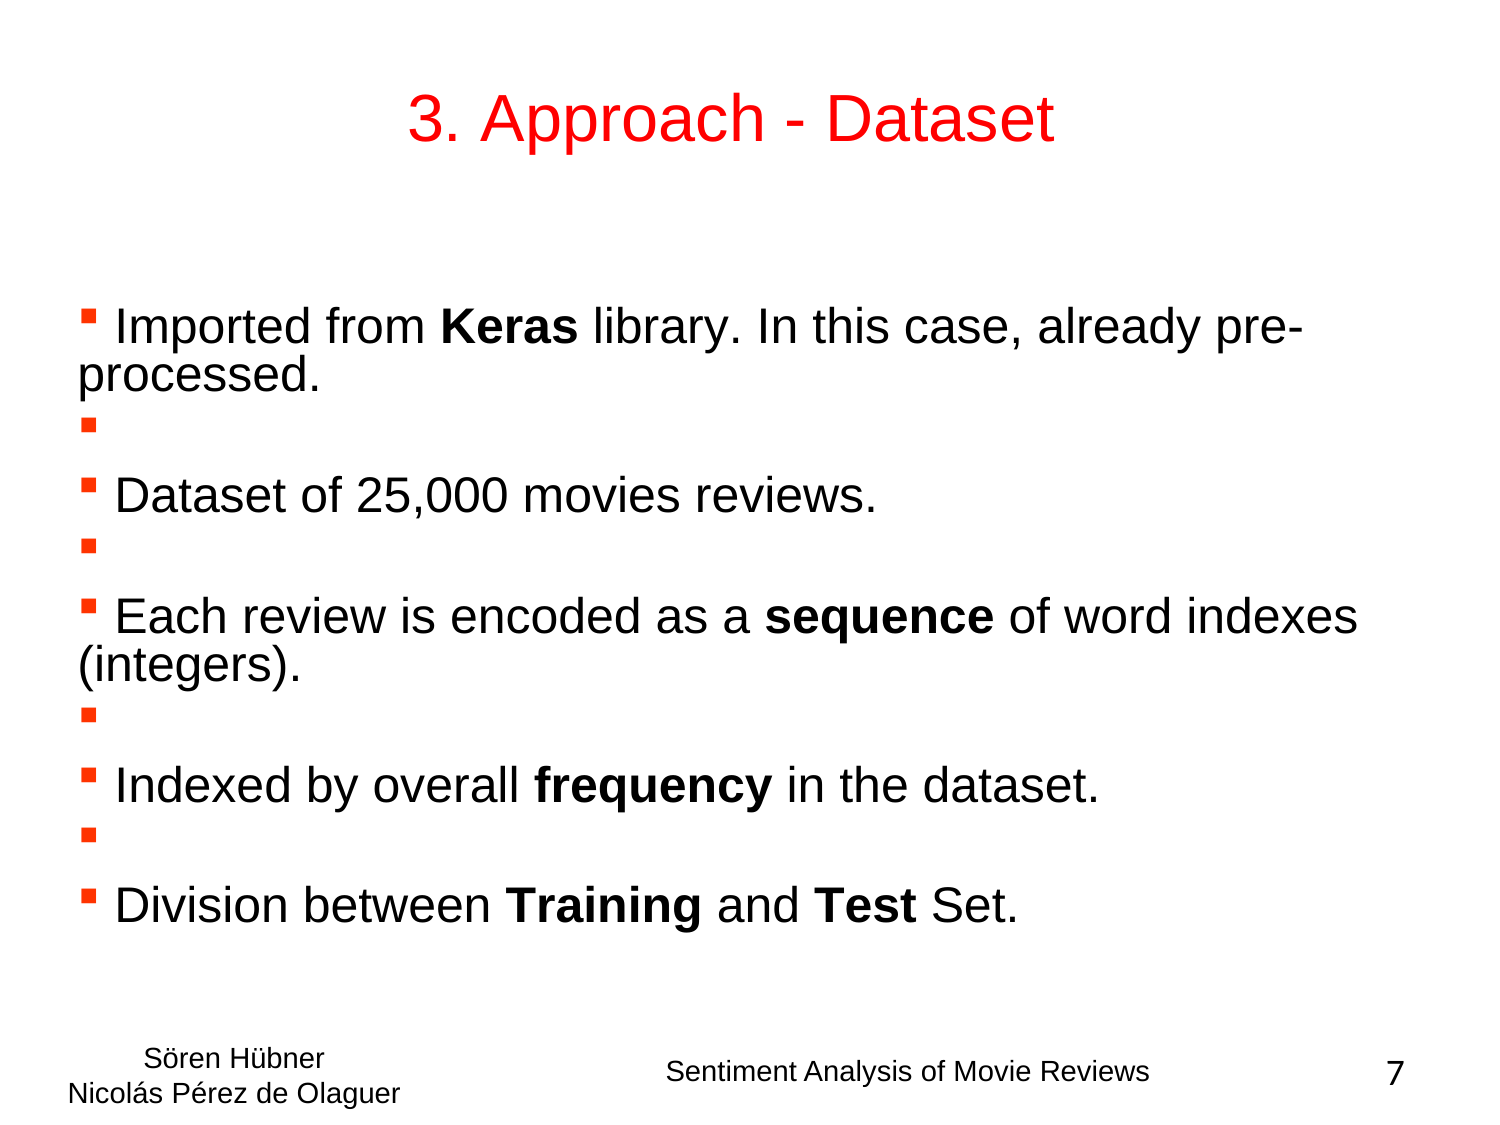

3. Approach - Dataset
# Imported from Keras library. In this case, already pre-processed.
 Dataset of 25,000 movies reviews.
 Each review is encoded as a sequence of word indexes (integers).
 Indexed by overall frequency in the dataset.
 Division between Training and Test Set.
Sören Hübner
Nicolás Pérez de Olaguer
Sentiment Analysis of Movie Reviews